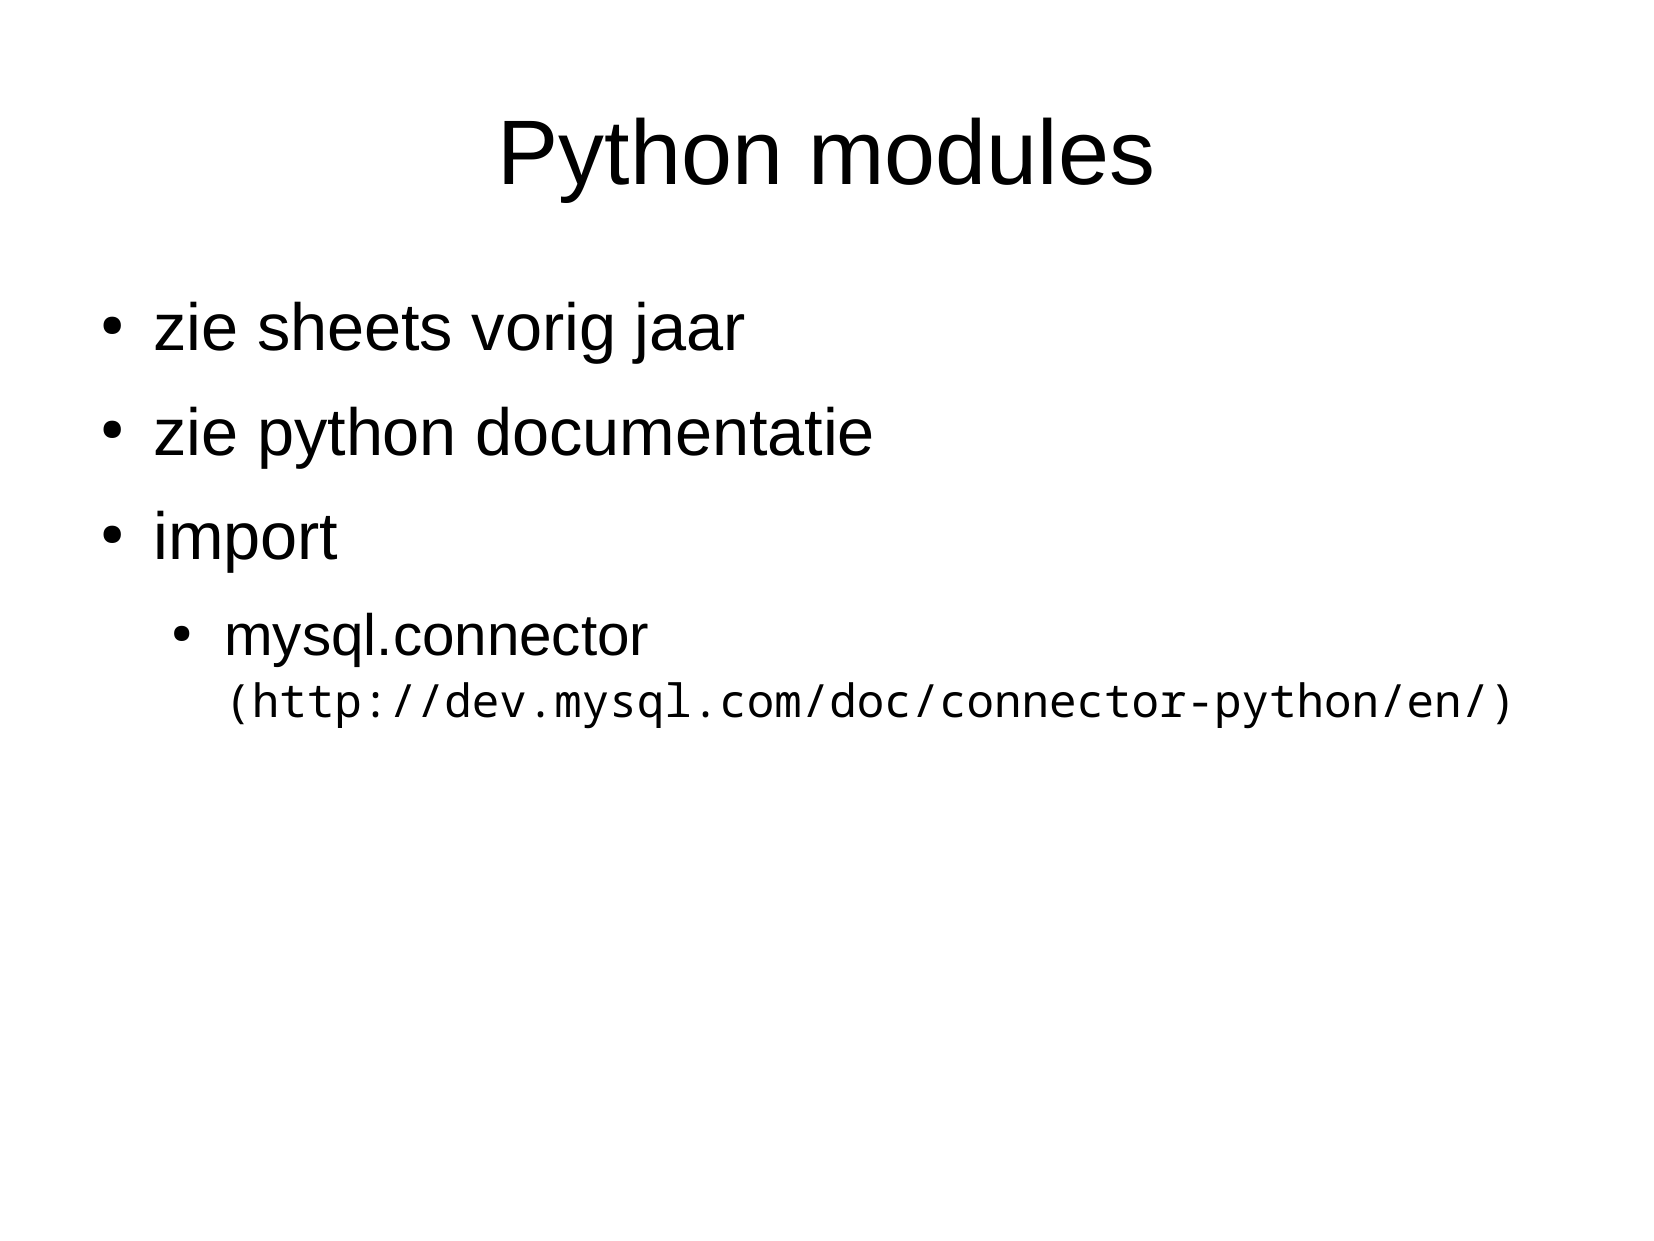

# Python modules
zie sheets vorig jaar
zie python documentatie
import
mysql.connector (http://dev.mysql.com/doc/connector-python/en/)